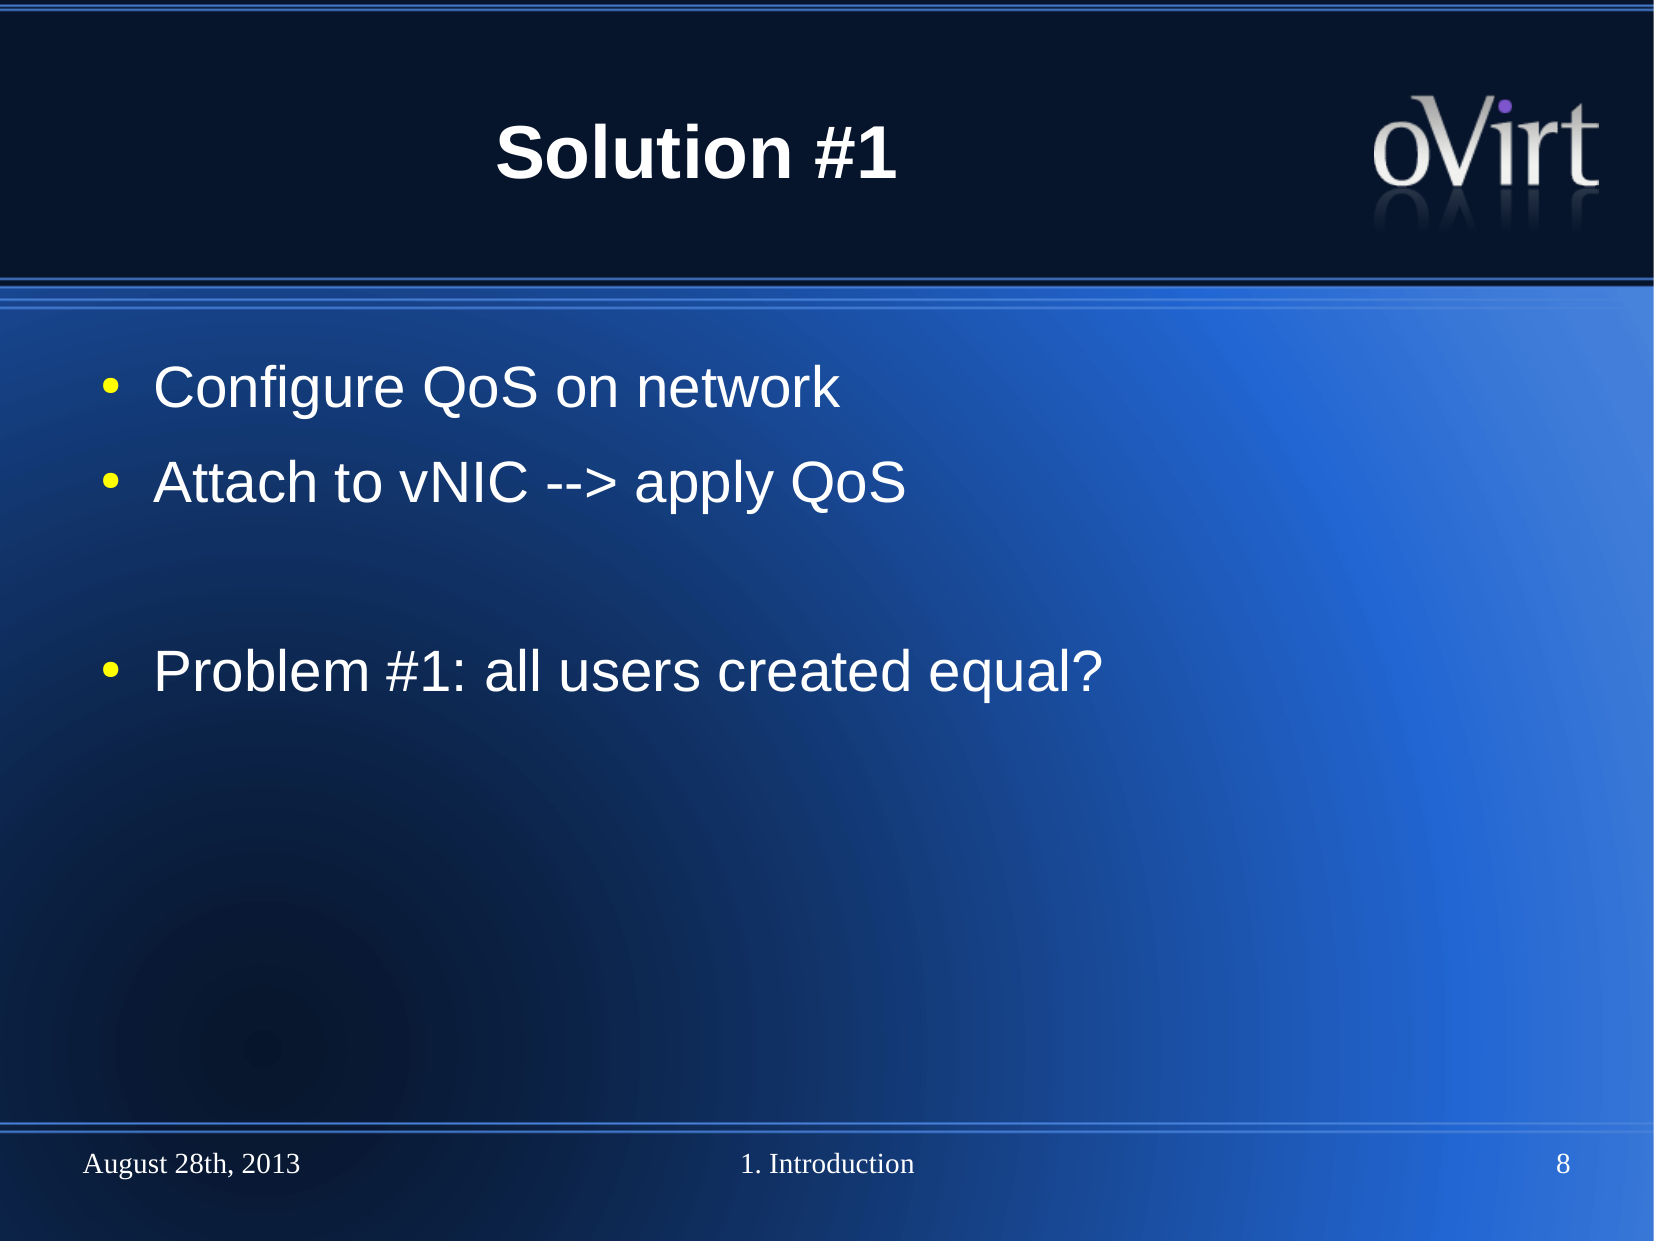

# Solution #1
Configure QoS on network
Attach to vNIC --> apply QoS
Problem #1: all users created equal?
August 28th, 2013
1. Introduction
8